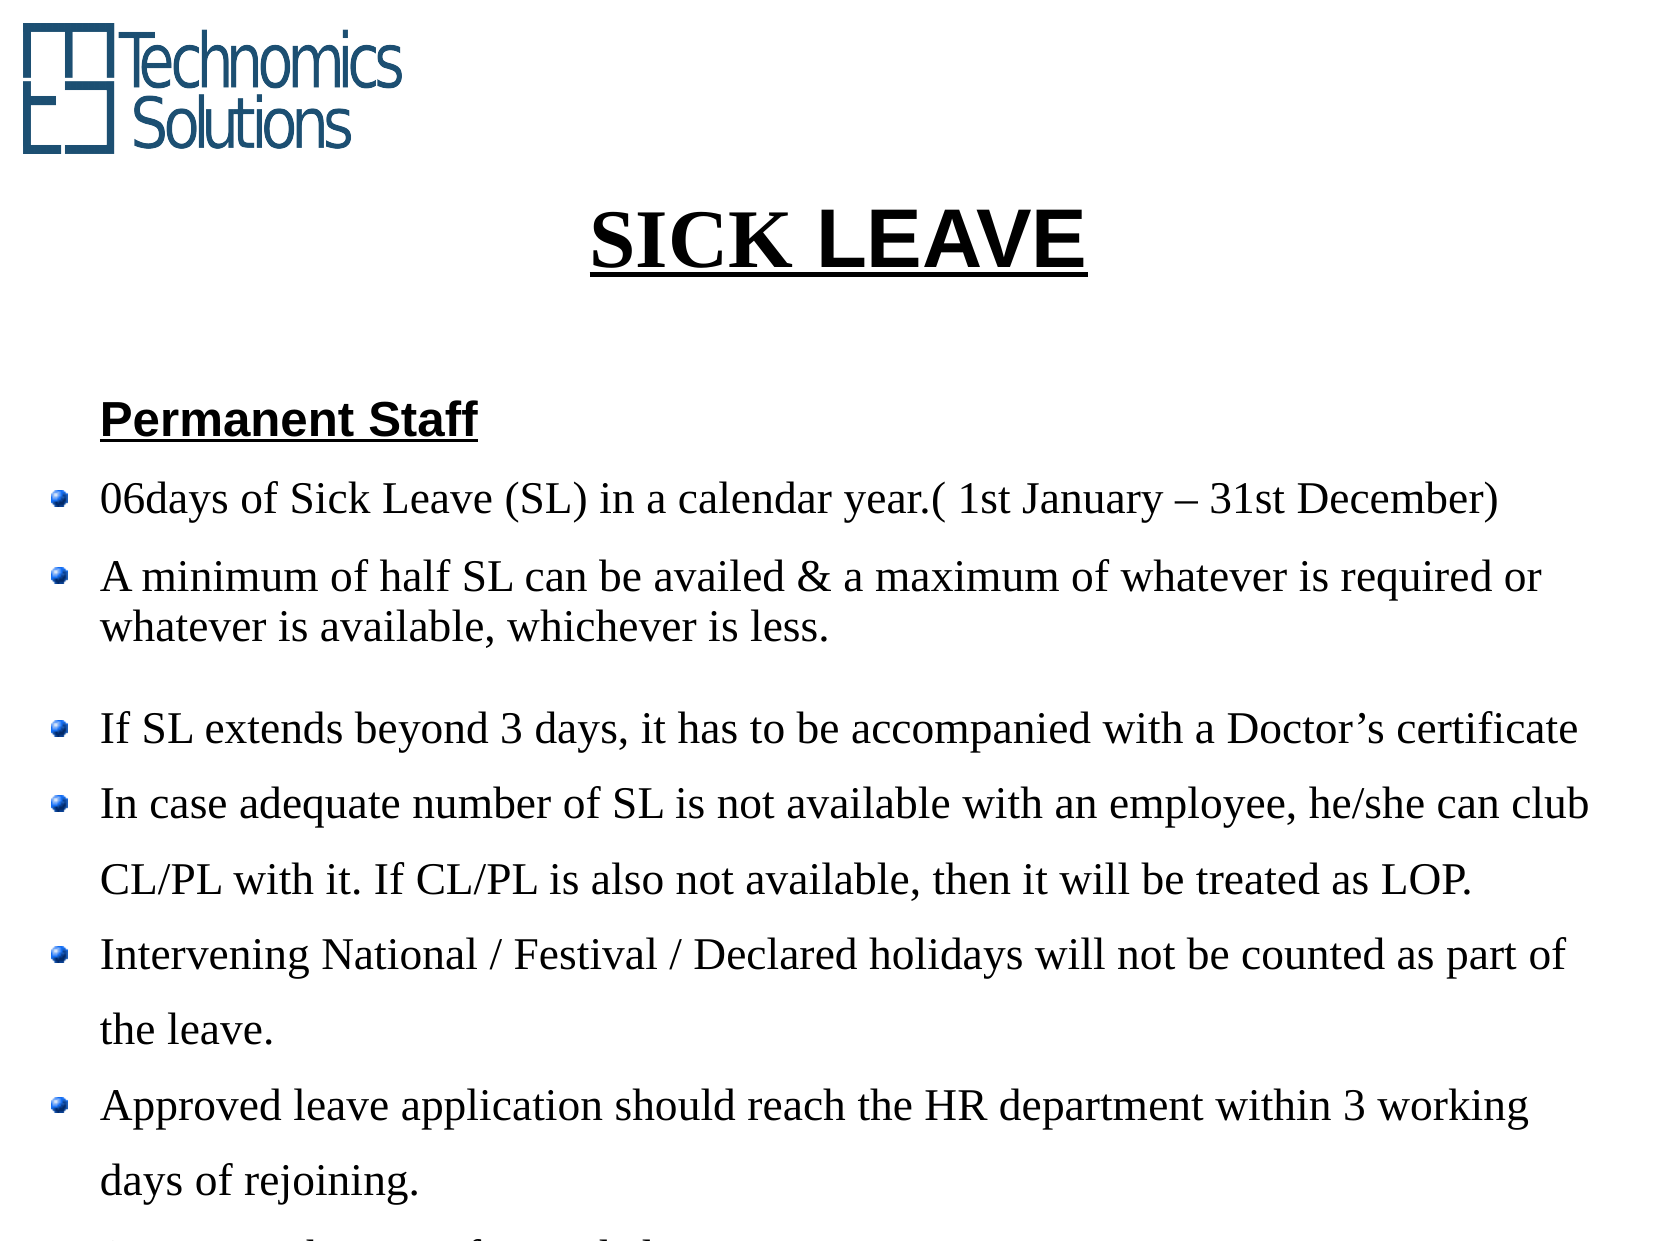

# SICK LEAVE
Permanent Staff
06days of Sick Leave (SL) in a calendar year.( 1st January – 31st December)
A minimum of half SL can be availed & a maximum of whatever is required or whatever is available, whichever is less.
If SL extends beyond 3 days, it has to be accompanied with a Doctor’s certificate
In case adequate number of SL is not available with an employee, he/she can club CL/PL with it. If CL/PL is also not available, then it will be treated as LOP.
Intervening National / Festival / Declared holidays will not be counted as part of the leave.
Approved leave application should reach the HR department within 3 working days of rejoining.
SL can not be carry forwarded